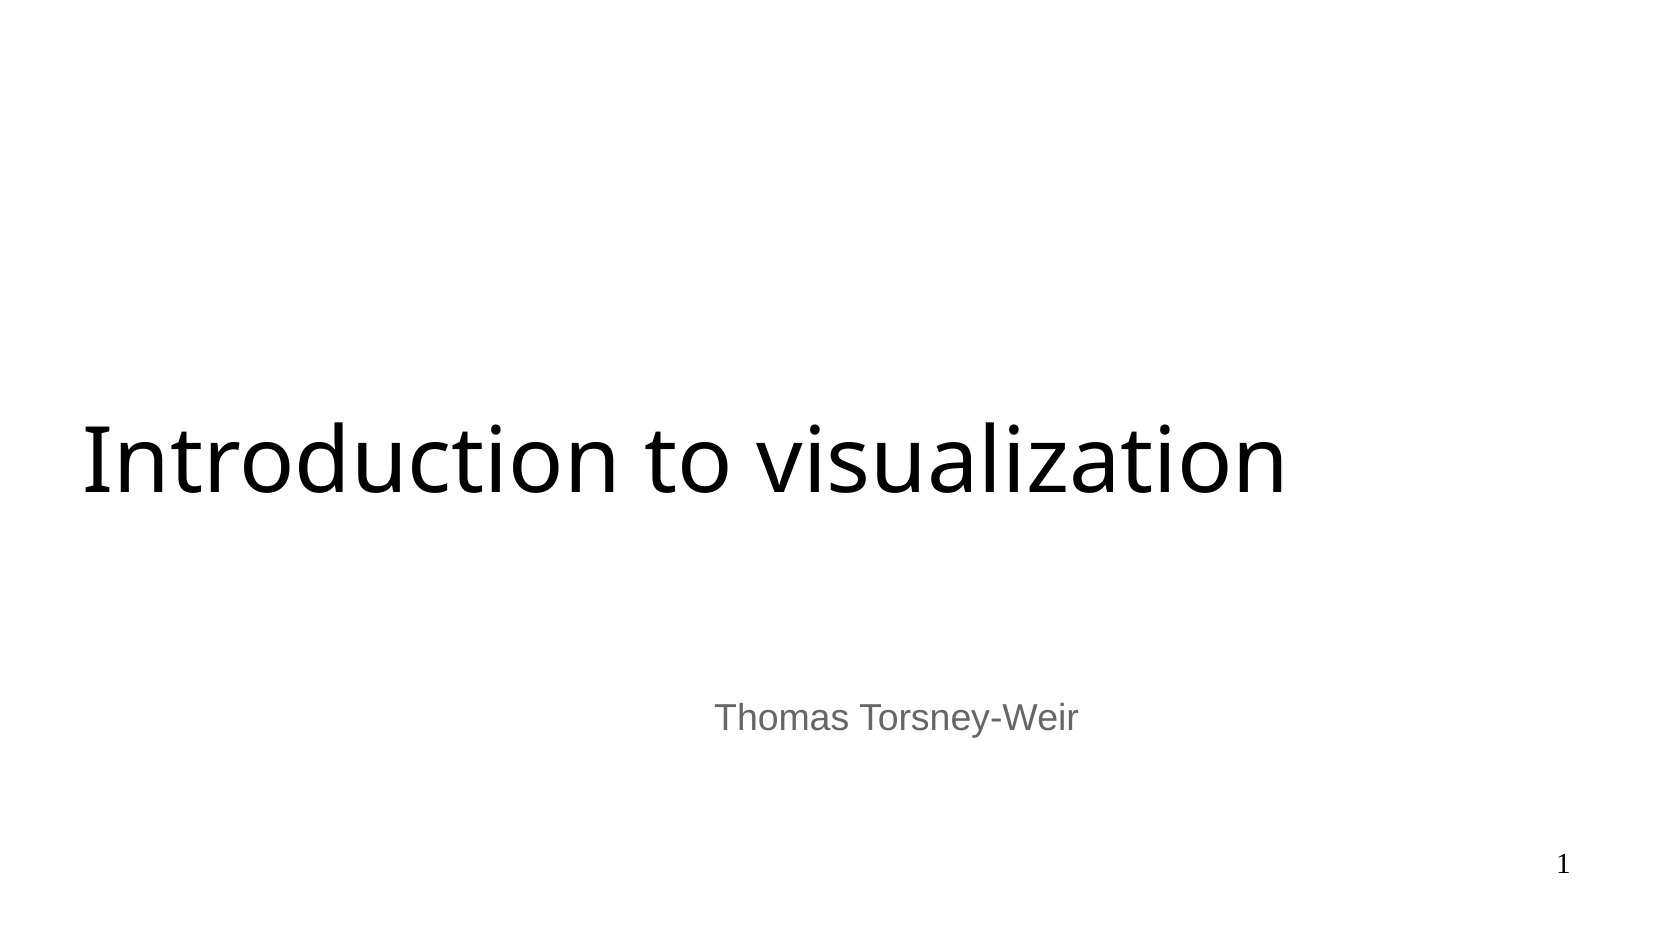

# Introduction to visualization
Thomas Torsney-Weir
1